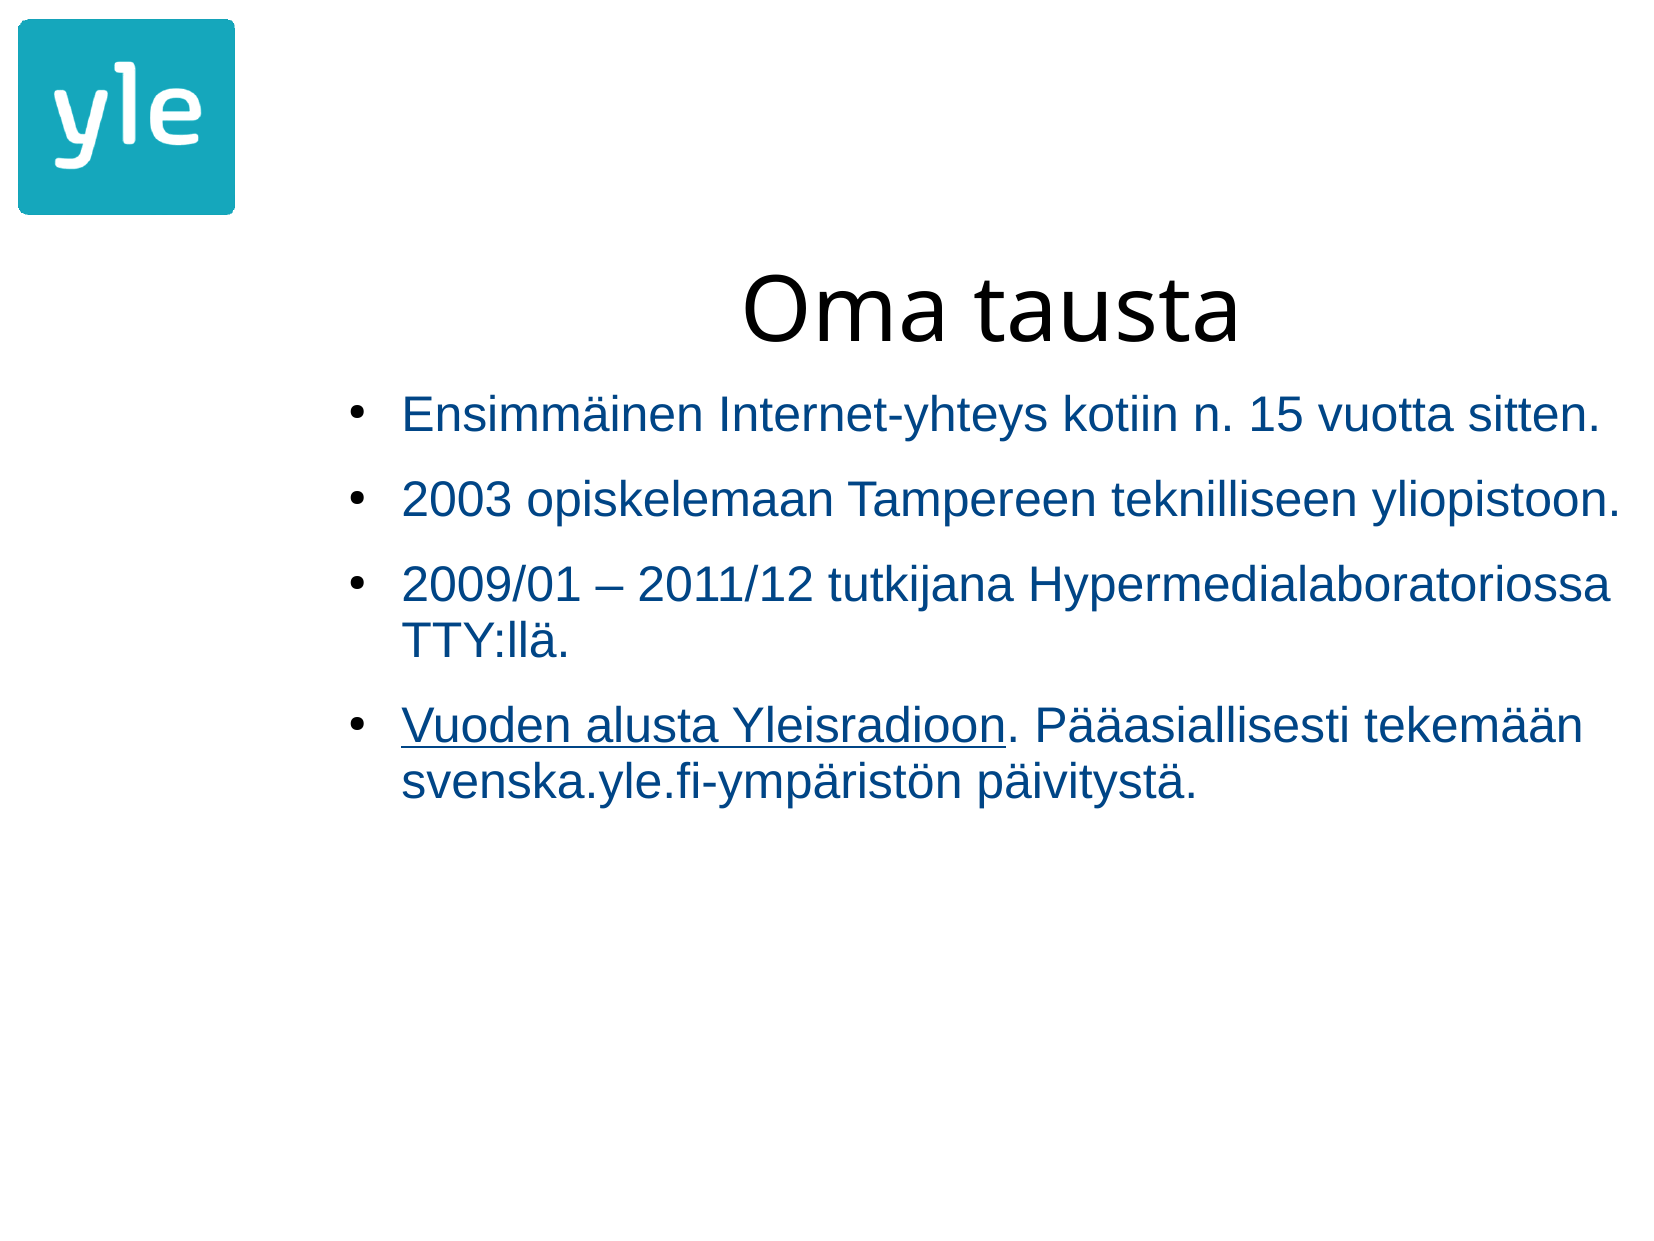

# Oma tausta
Ensimmäinen Internet-yhteys kotiin n. 15 vuotta sitten.
2003 opiskelemaan Tampereen teknilliseen yliopistoon.
2009/01 – 2011/12 tutkijana Hypermedialaboratoriossa TTY:llä.
Vuoden alusta Yleisradioon. Pääasiallisesti tekemään svenska.yle.fi-ympäristön päivitystä.